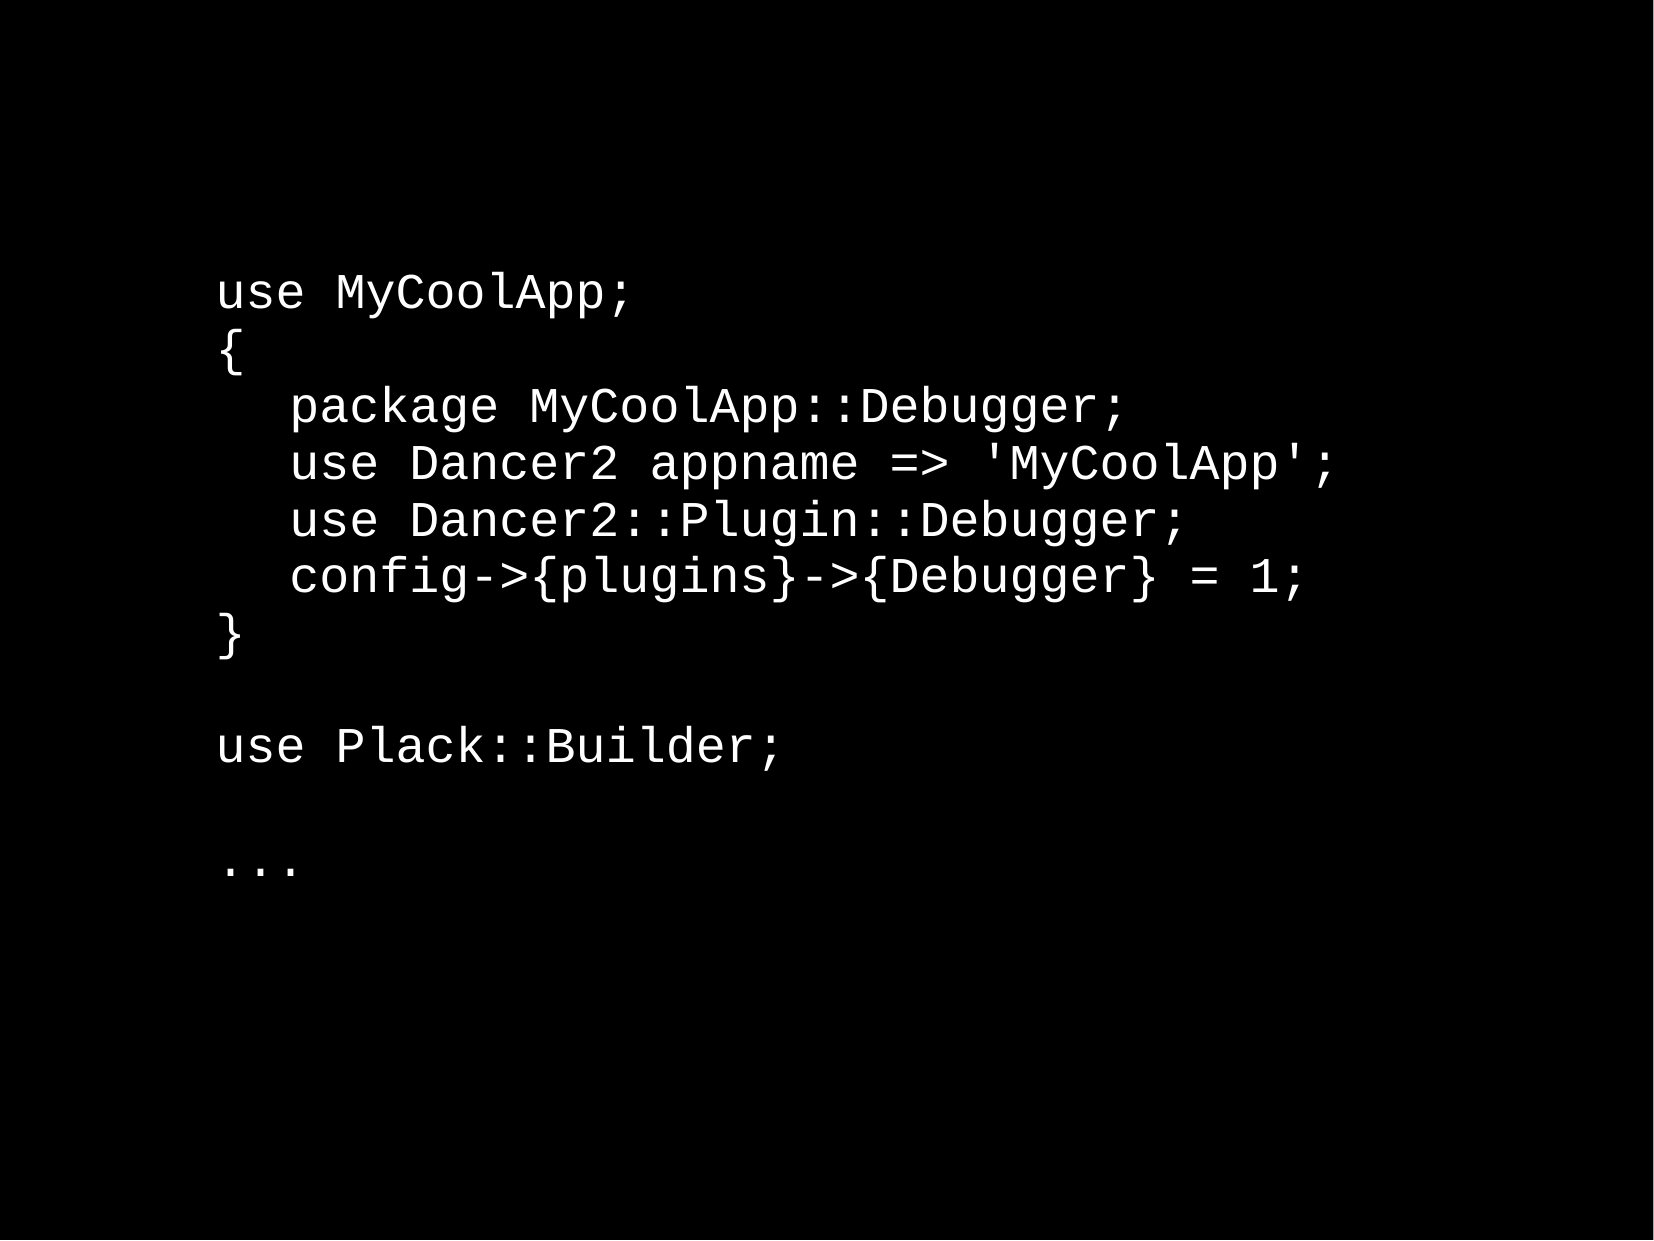

use MyCoolApp;
{
	package MyCoolApp::Debugger;
	use Dancer2 appname => 'MyCoolApp';
	use Dancer2::Plugin::Debugger;
	config->{plugins}->{Debugger} = 1;
}
use Plack::Builder;
...